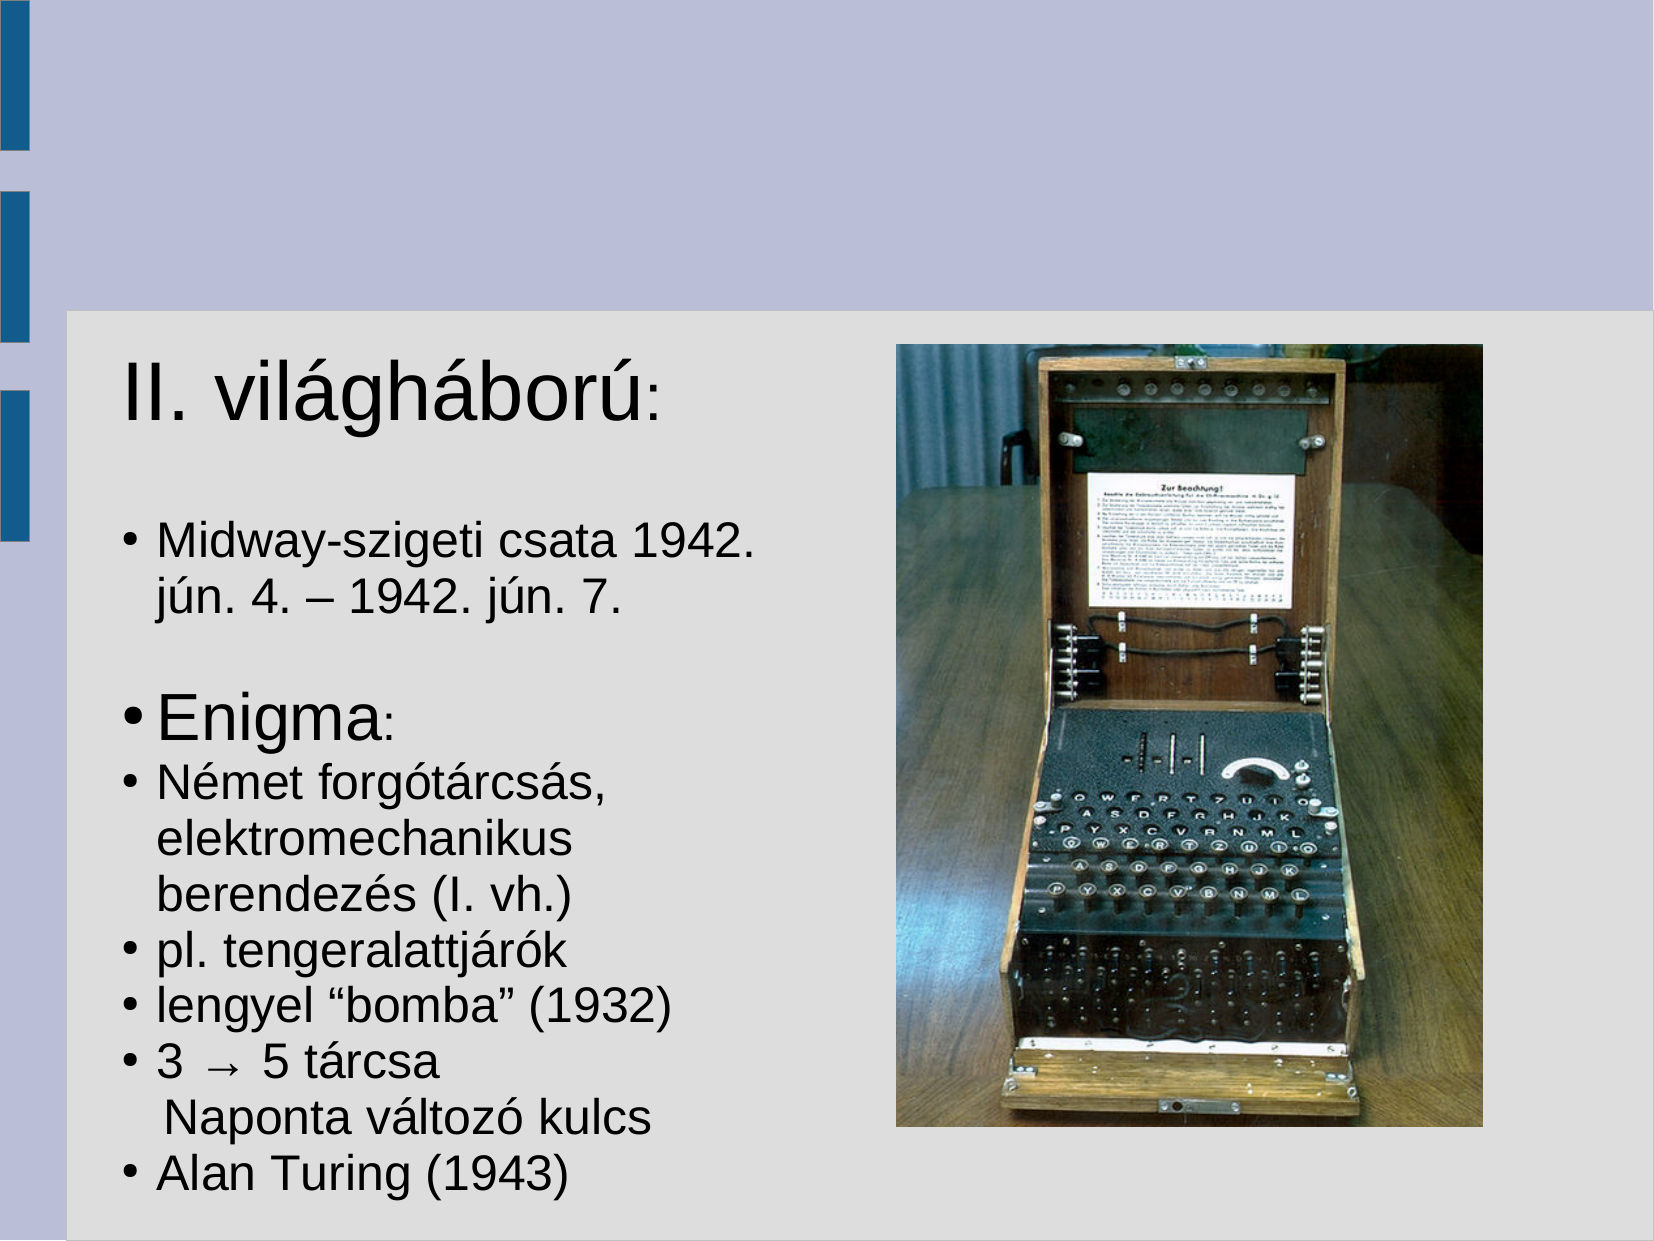

# II. világháború:
Midway-szigeti csata 1942. jún. 4. – 1942. jún. 7.
Enigma:
Német forgótárcsás, elektromechanikus berendezés (I. vh.)
pl. tengeralattjárók
lengyel “bomba” (1932)
3 → 5 tárcsa
 Naponta változó kulcs
Alan Turing (1943)